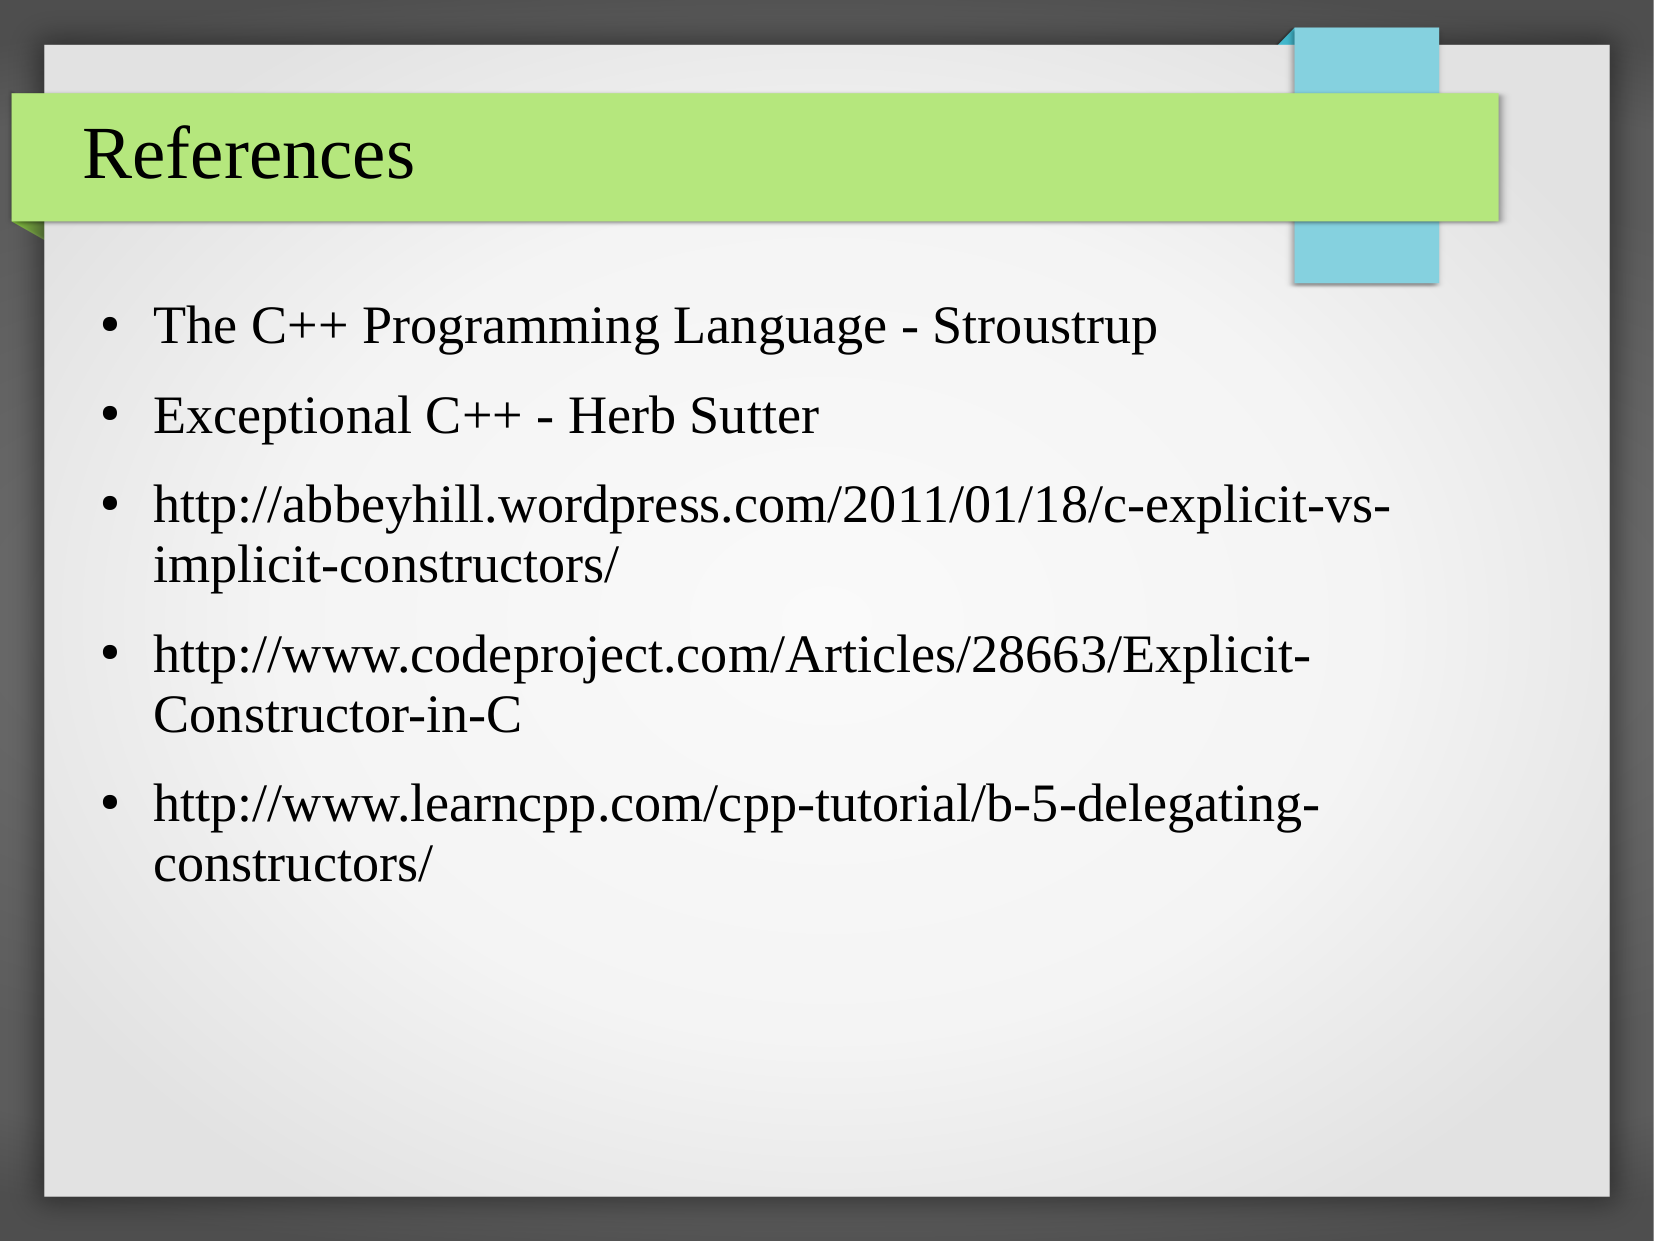

# References
The C++ Programming Language - Stroustrup
Exceptional C++ - Herb Sutter
http://abbeyhill.wordpress.com/2011/01/18/c-explicit-vs-implicit-constructors/
http://www.codeproject.com/Articles/28663/Explicit-Constructor-in-C
http://www.learncpp.com/cpp-tutorial/b-5-delegating-constructors/